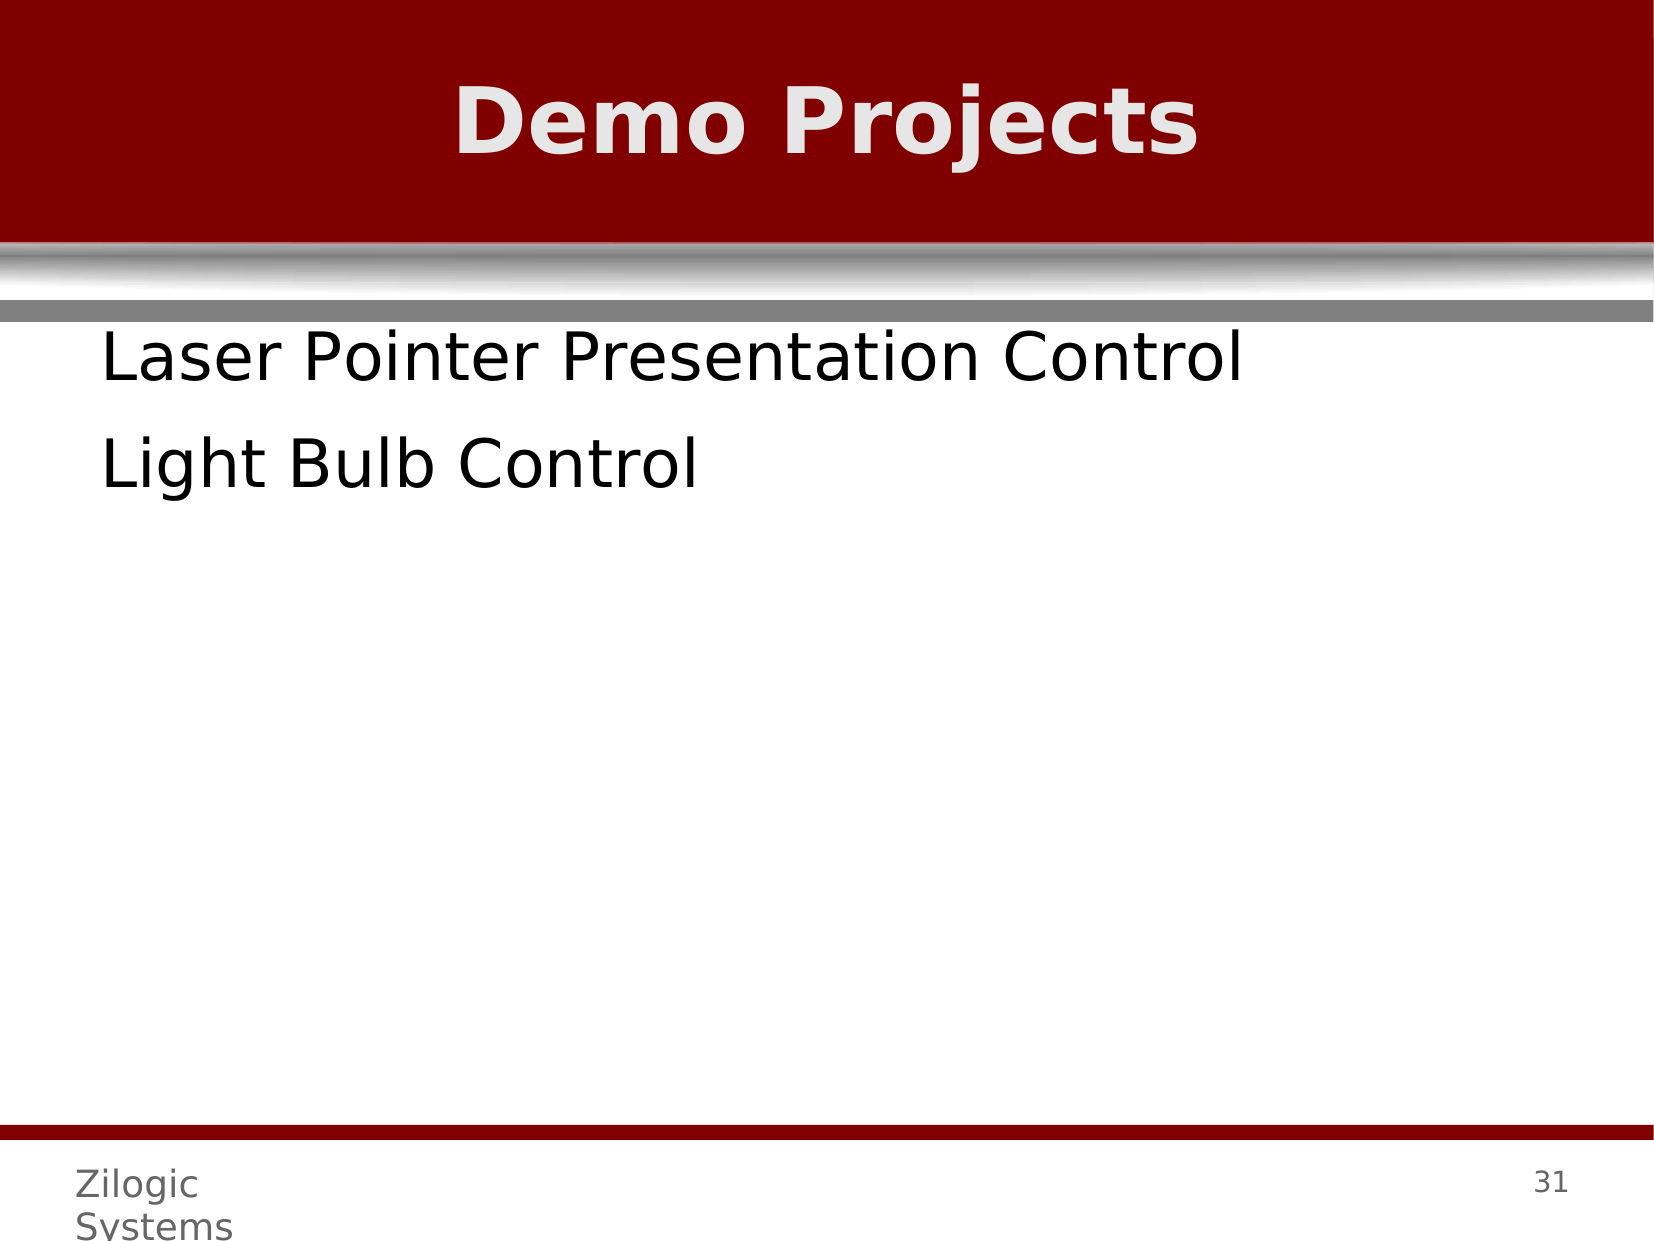

# Demo Projects
Laser Pointer Presentation Control
Light Bulb Control
31